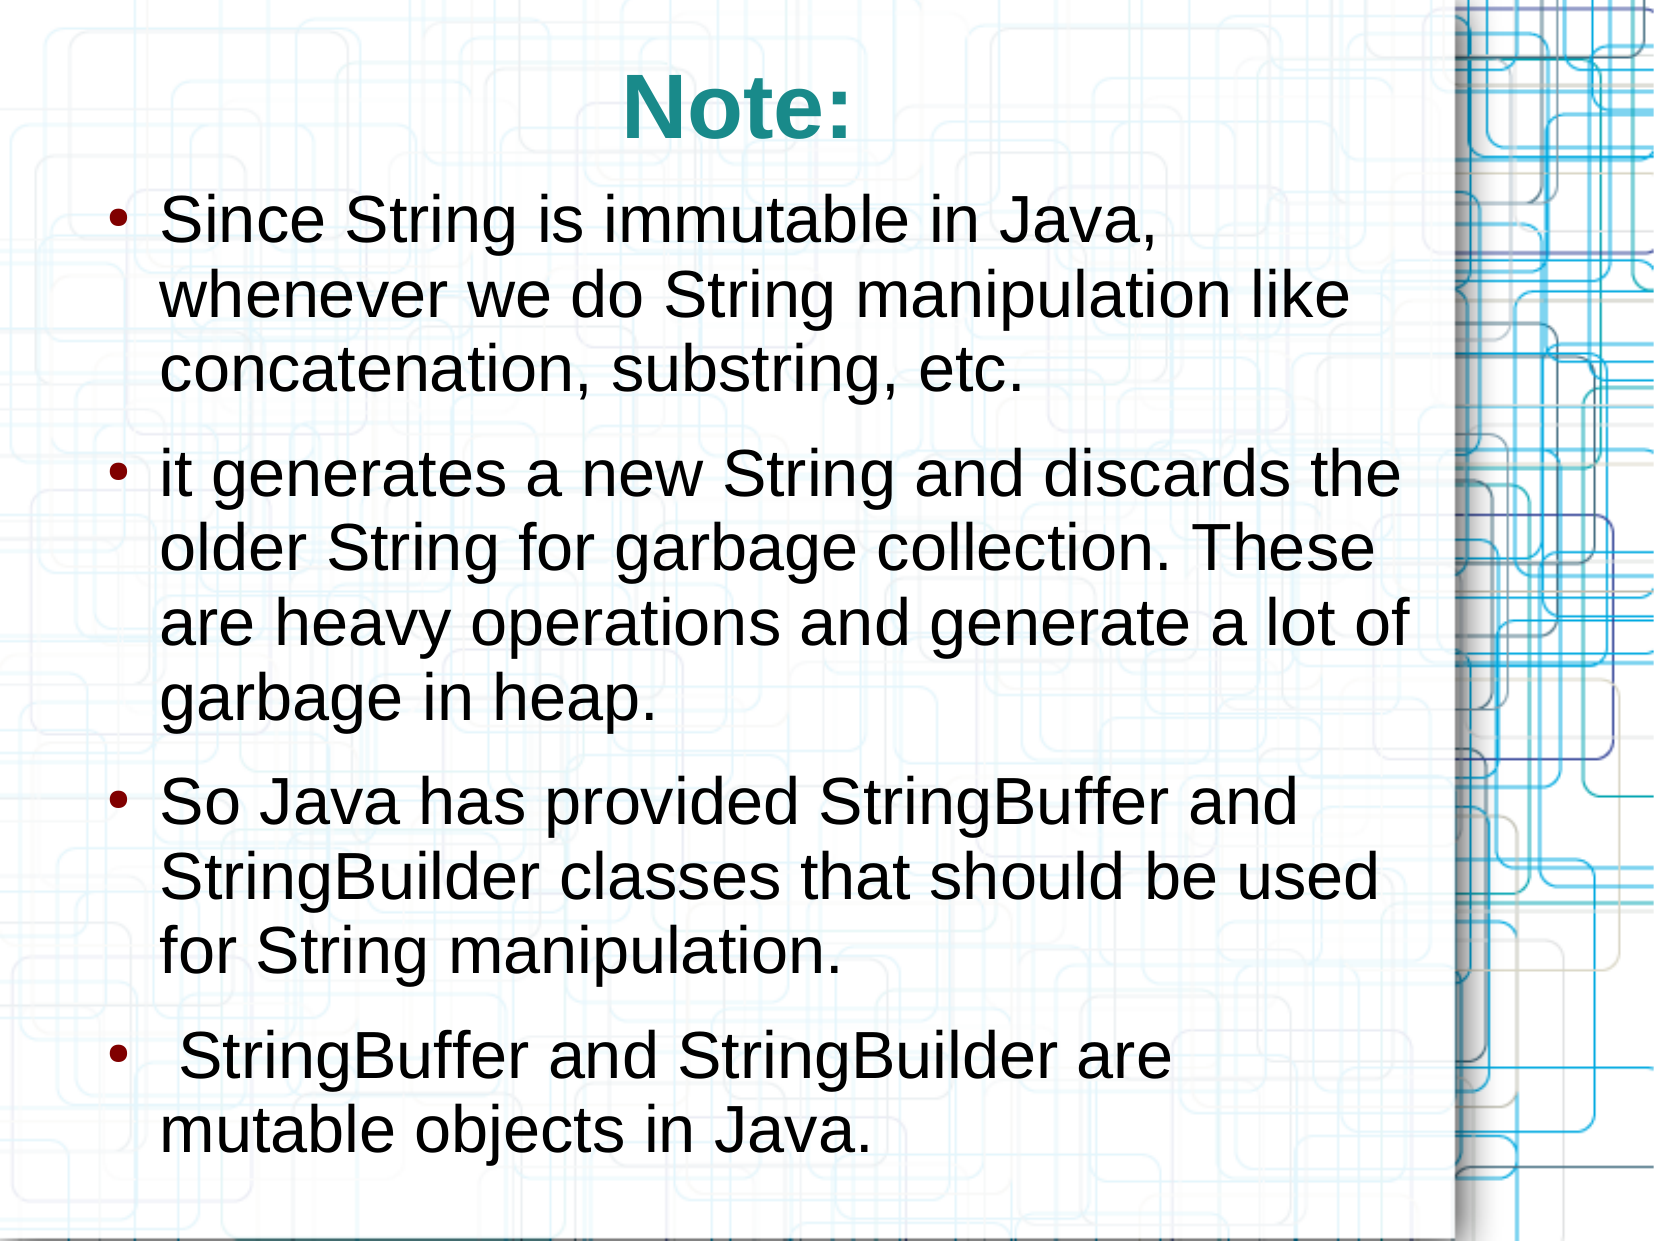

# Note:
Since String is immutable in Java, whenever we do String manipulation like concatenation, substring, etc.
it generates a new String and discards the older String for garbage collection. These are heavy operations and generate a lot of garbage in heap.
So Java has provided StringBuffer and StringBuilder classes that should be used for String manipulation.
 StringBuffer and StringBuilder are mutable objects in Java.